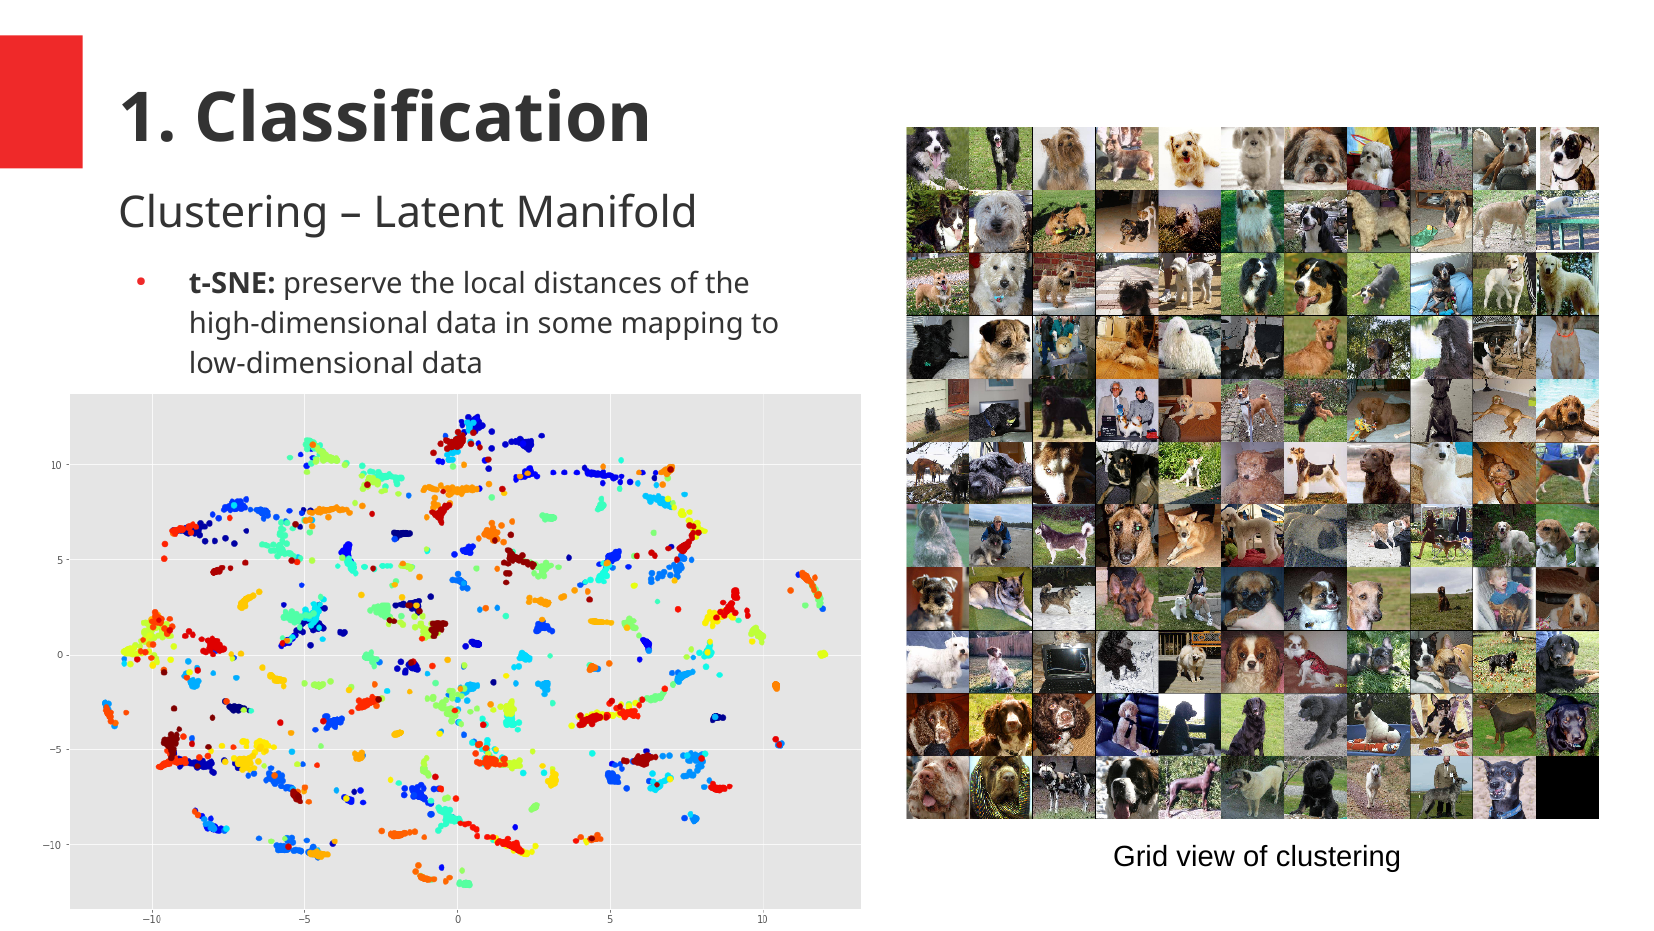

# 1. Classification
Clustering – Latent Manifold
t-SNE: preserve the local distances of the high-dimensional data in some mapping to low-dimensional data
Grid view of clustering